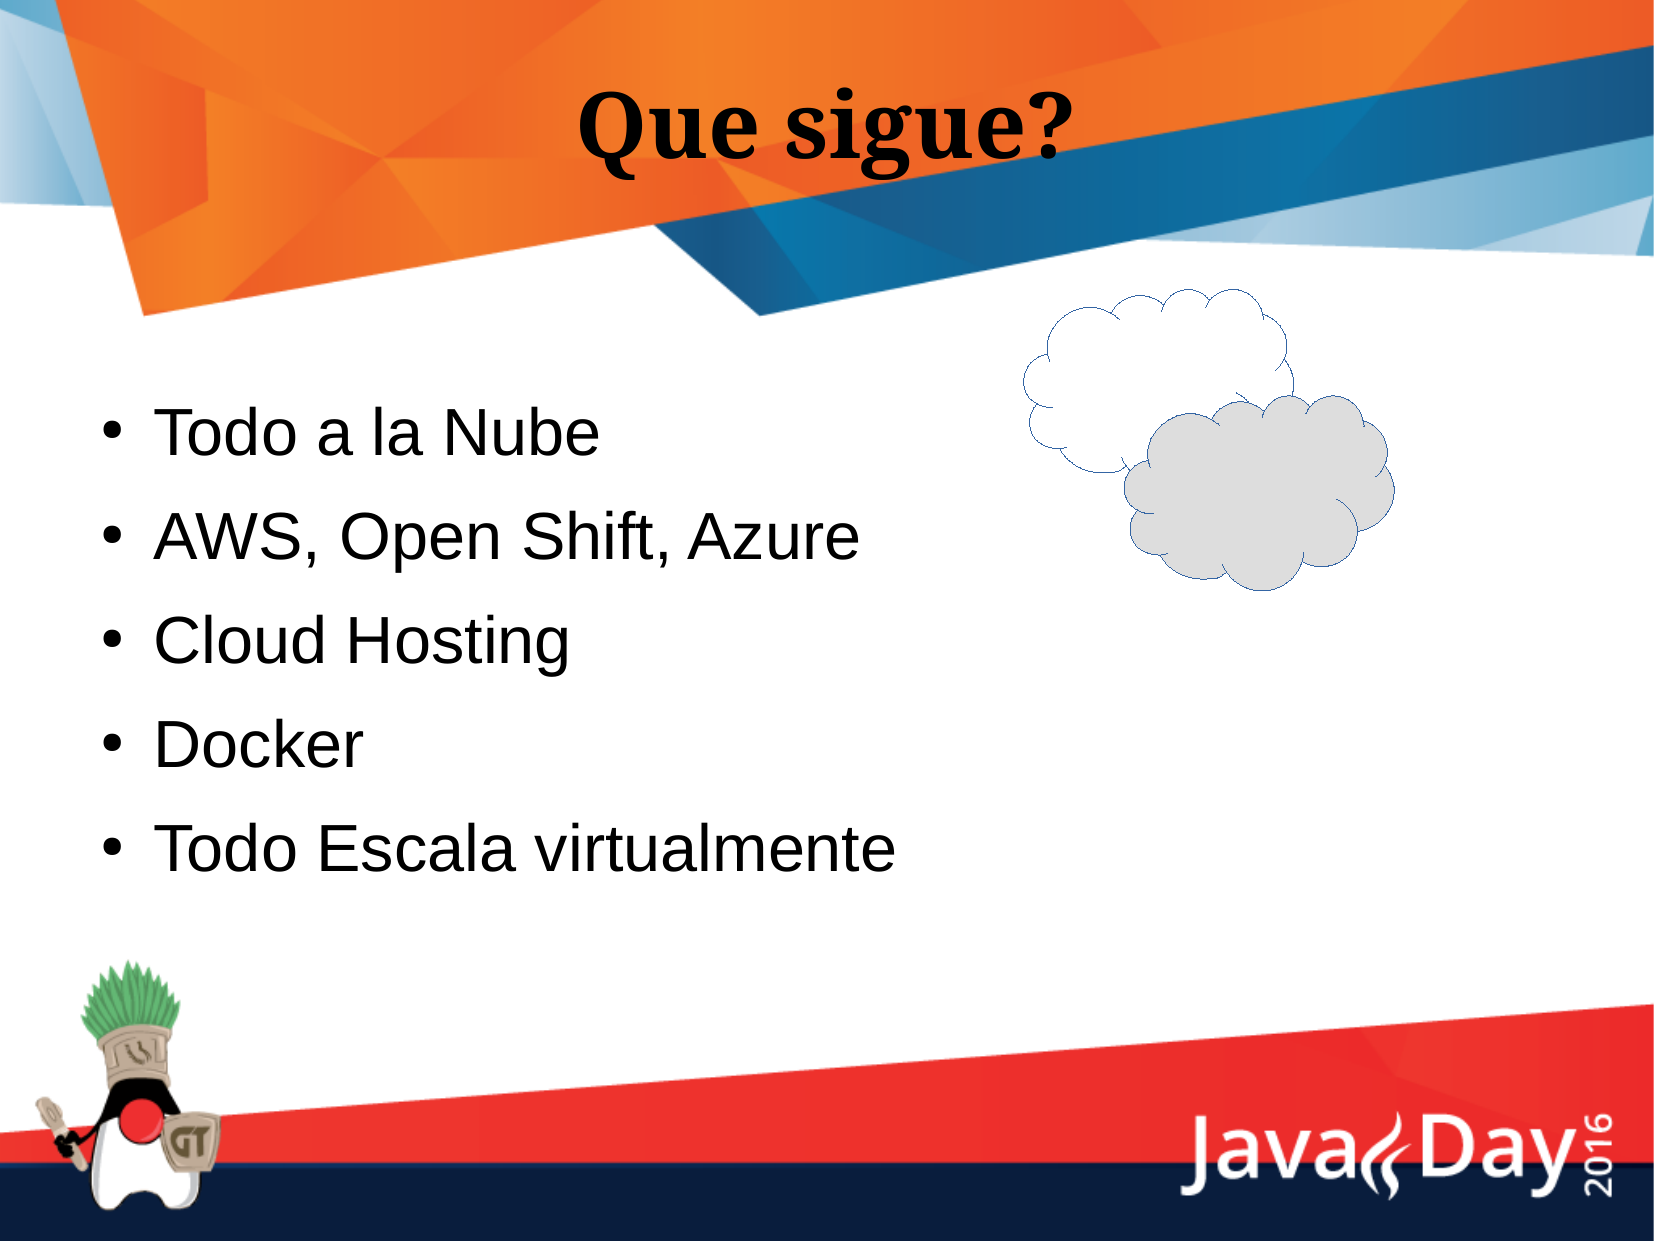

# Que sigue?
Todo a la Nube
AWS, Open Shift, Azure
Cloud Hosting
Docker
Todo Escala virtualmente